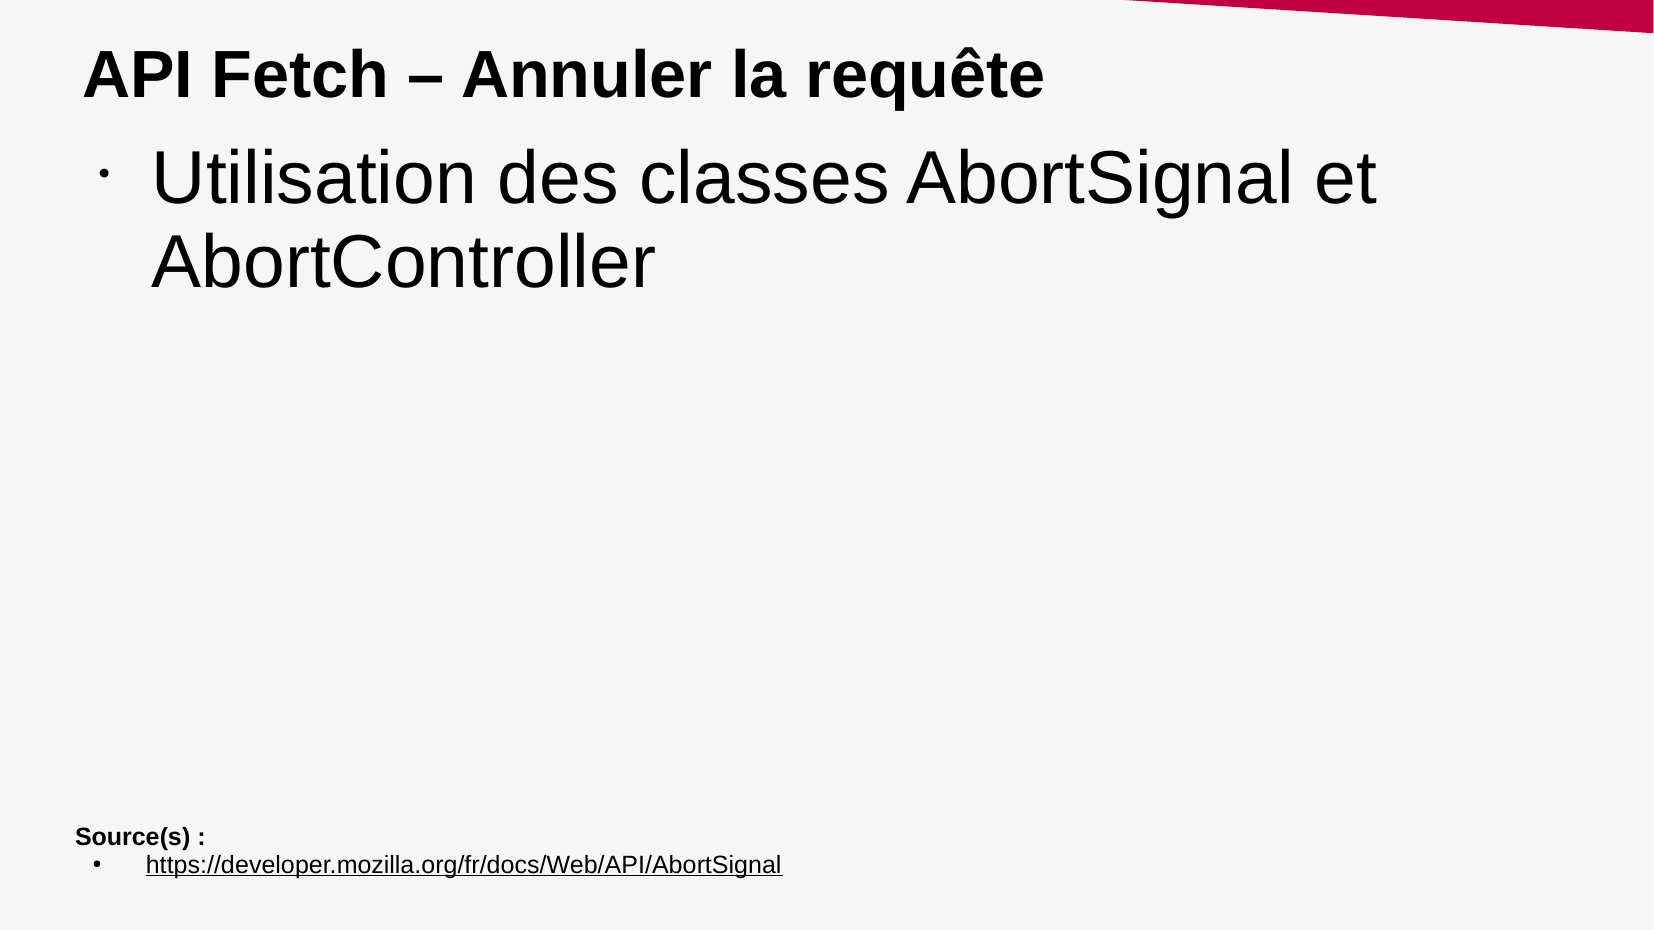

# API Fetch – Annuler la requête
Utilisation des classes AbortSignal et AbortController
Source(s) :
https://developer.mozilla.org/fr/docs/Web/API/AbortSignal